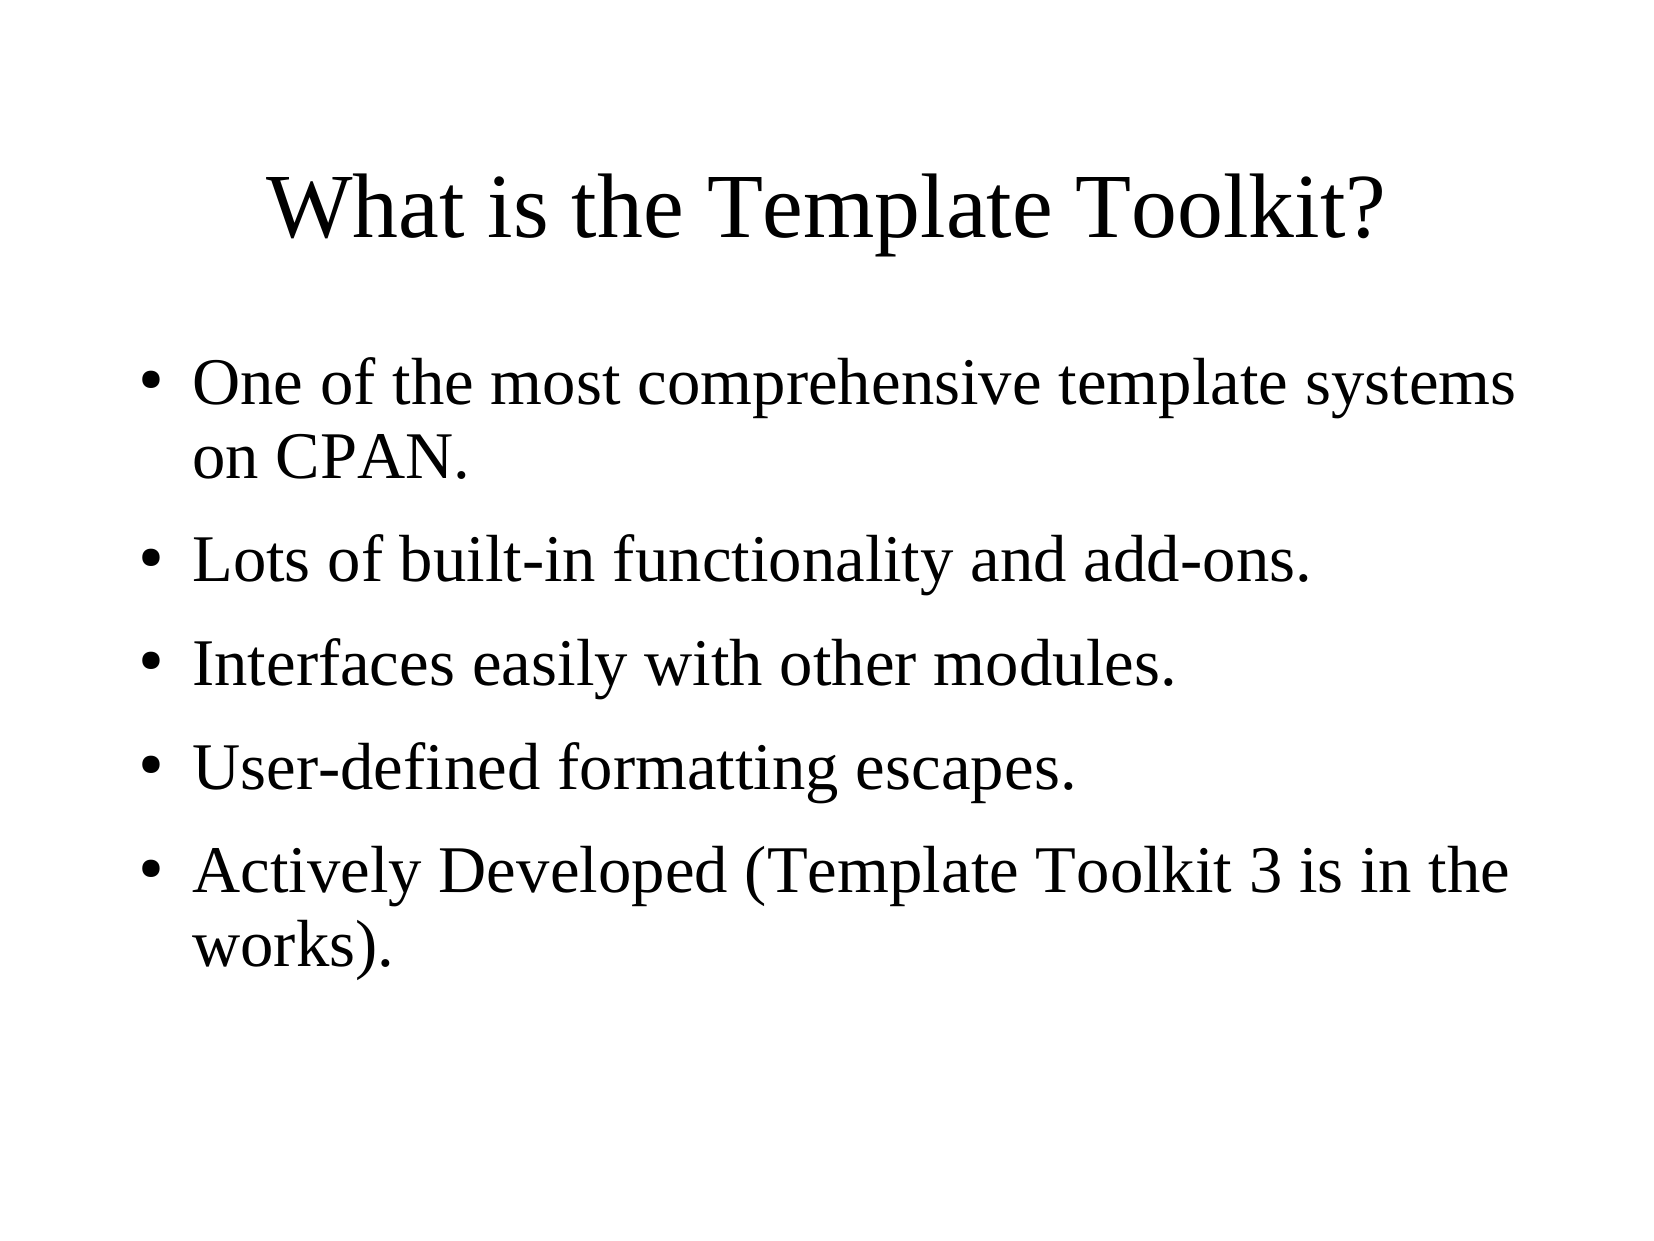

# What is the Template Toolkit?
One of the most comprehensive template systems on CPAN.
Lots of built-in functionality and add-ons.
Interfaces easily with other modules.
User-defined formatting escapes.
Actively Developed (Template Toolkit 3 is in the works).